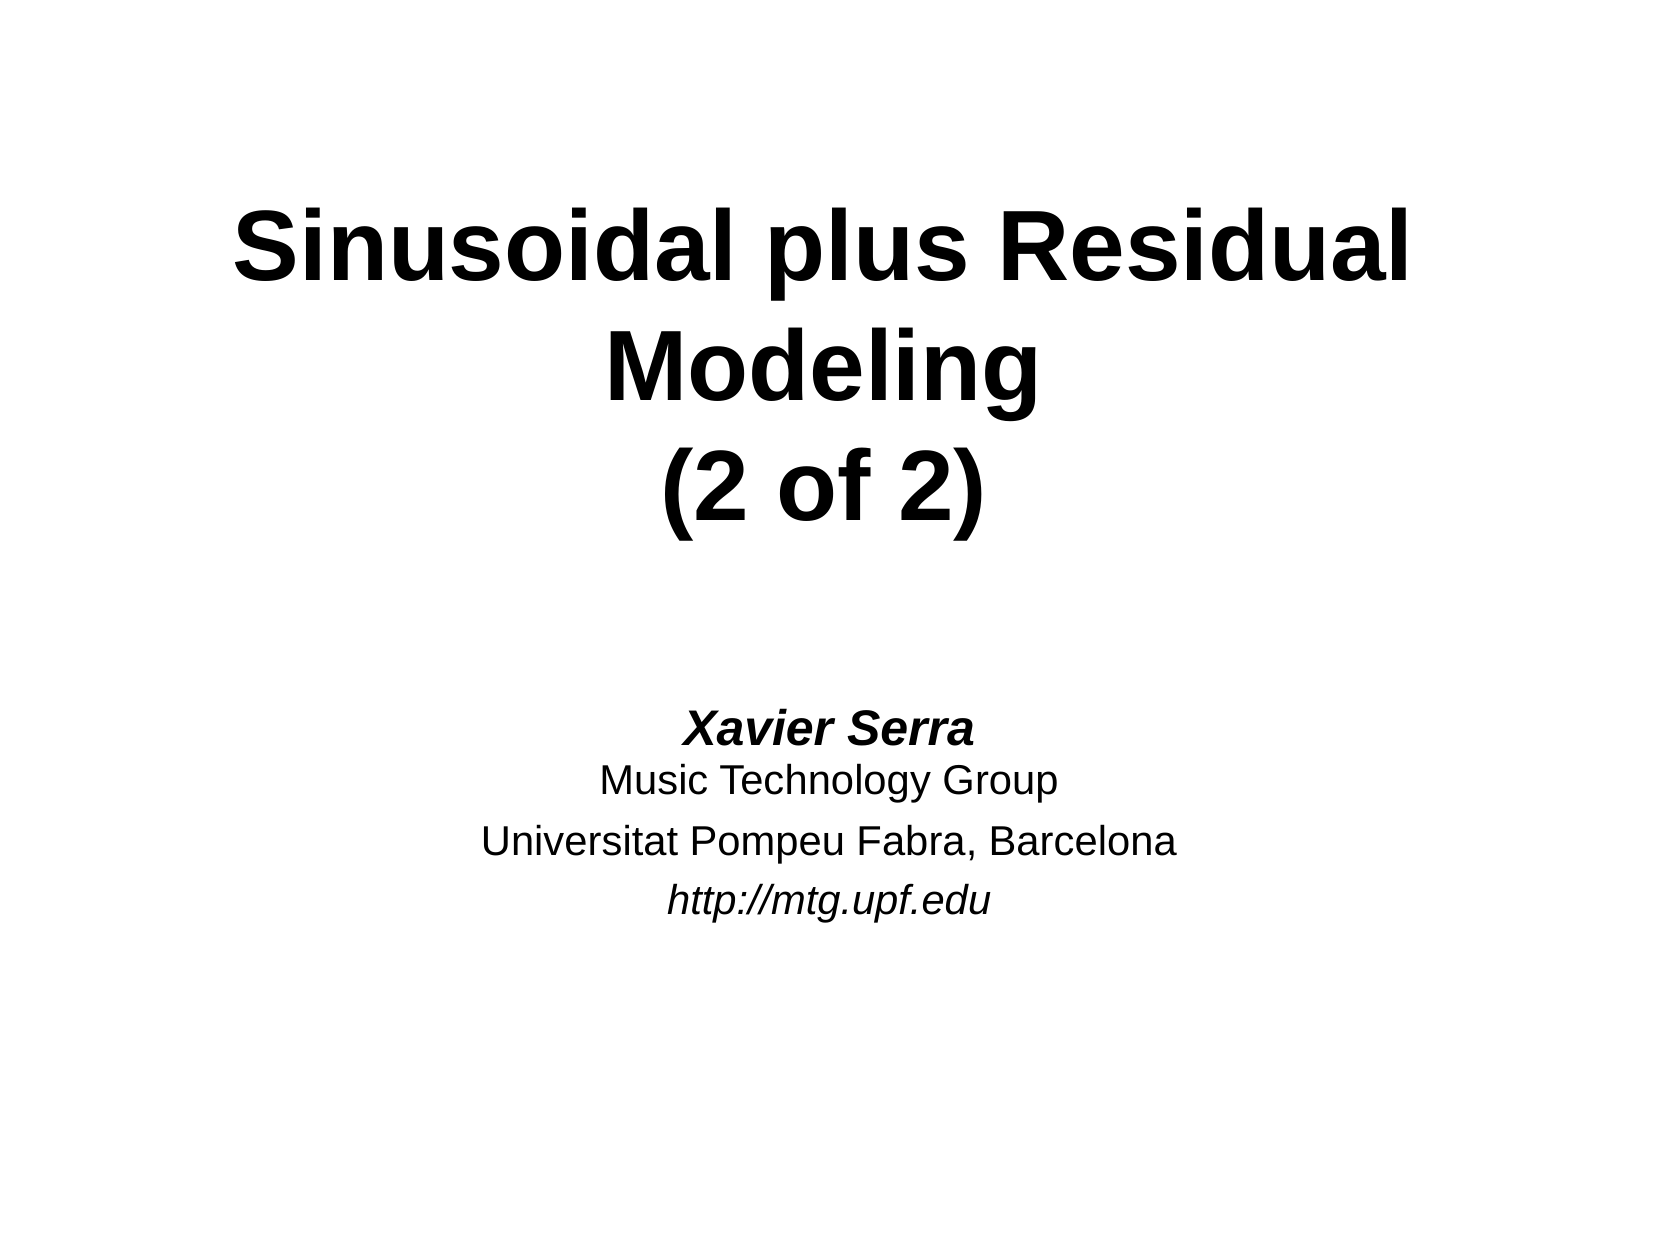

# Sinusoidal plus Residual Modeling (2 of 2)
Xavier Serra
Music Technology Group
Universitat Pompeu Fabra, Barcelona
http://mtg.upf.edu